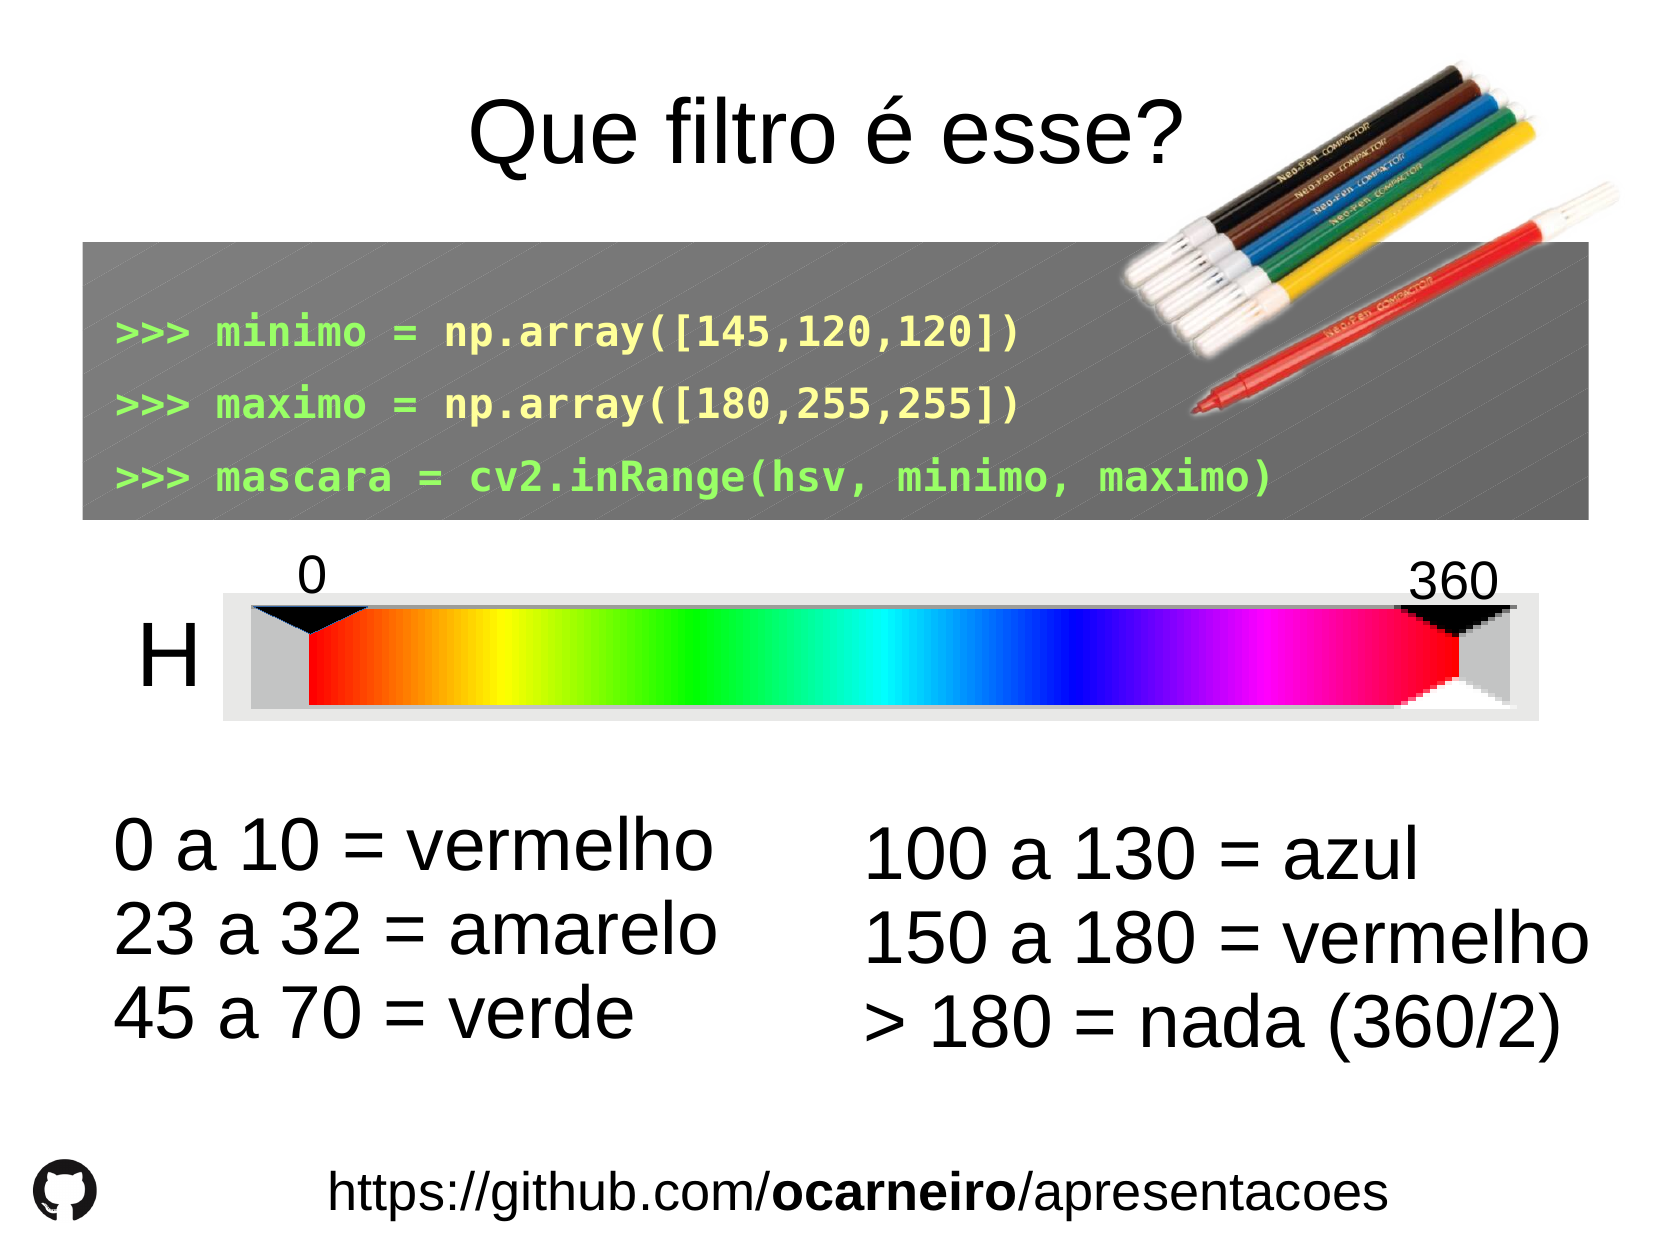

# Que filtro é esse?
>>> minimo = np.array([145,120,120])
>>> maximo = np.array([180,255,255])
>>> mascara = cv2.inRange(hsv, minimo, maximo)
0
360
H
0 a 10 = vermelho
23 a 32 = amarelo
45 a 70 = verde
100 a 130 = azul
150 a 180 = vermelho
> 180 = nada (360/2)
https://github.com/ocarneiro/apresentacoes